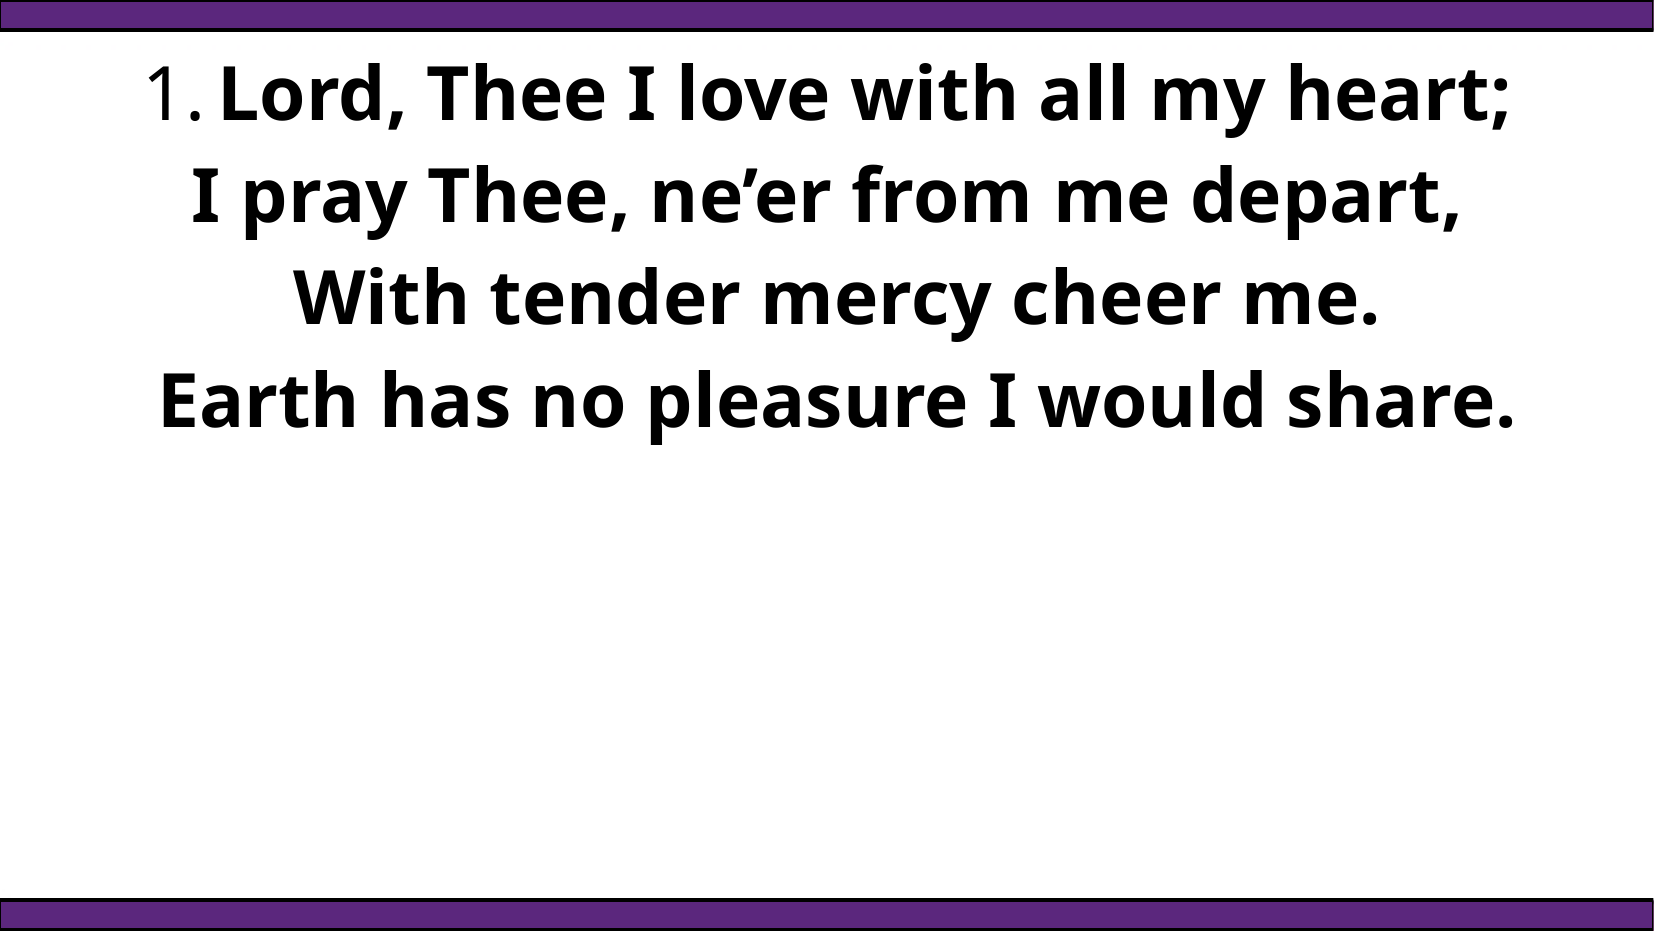

1.	Lord, Thee I love with all my heart;
I pray Thee, ne’er from me depart,
With tender mercy cheer me.
Earth has no pleasure I would share.